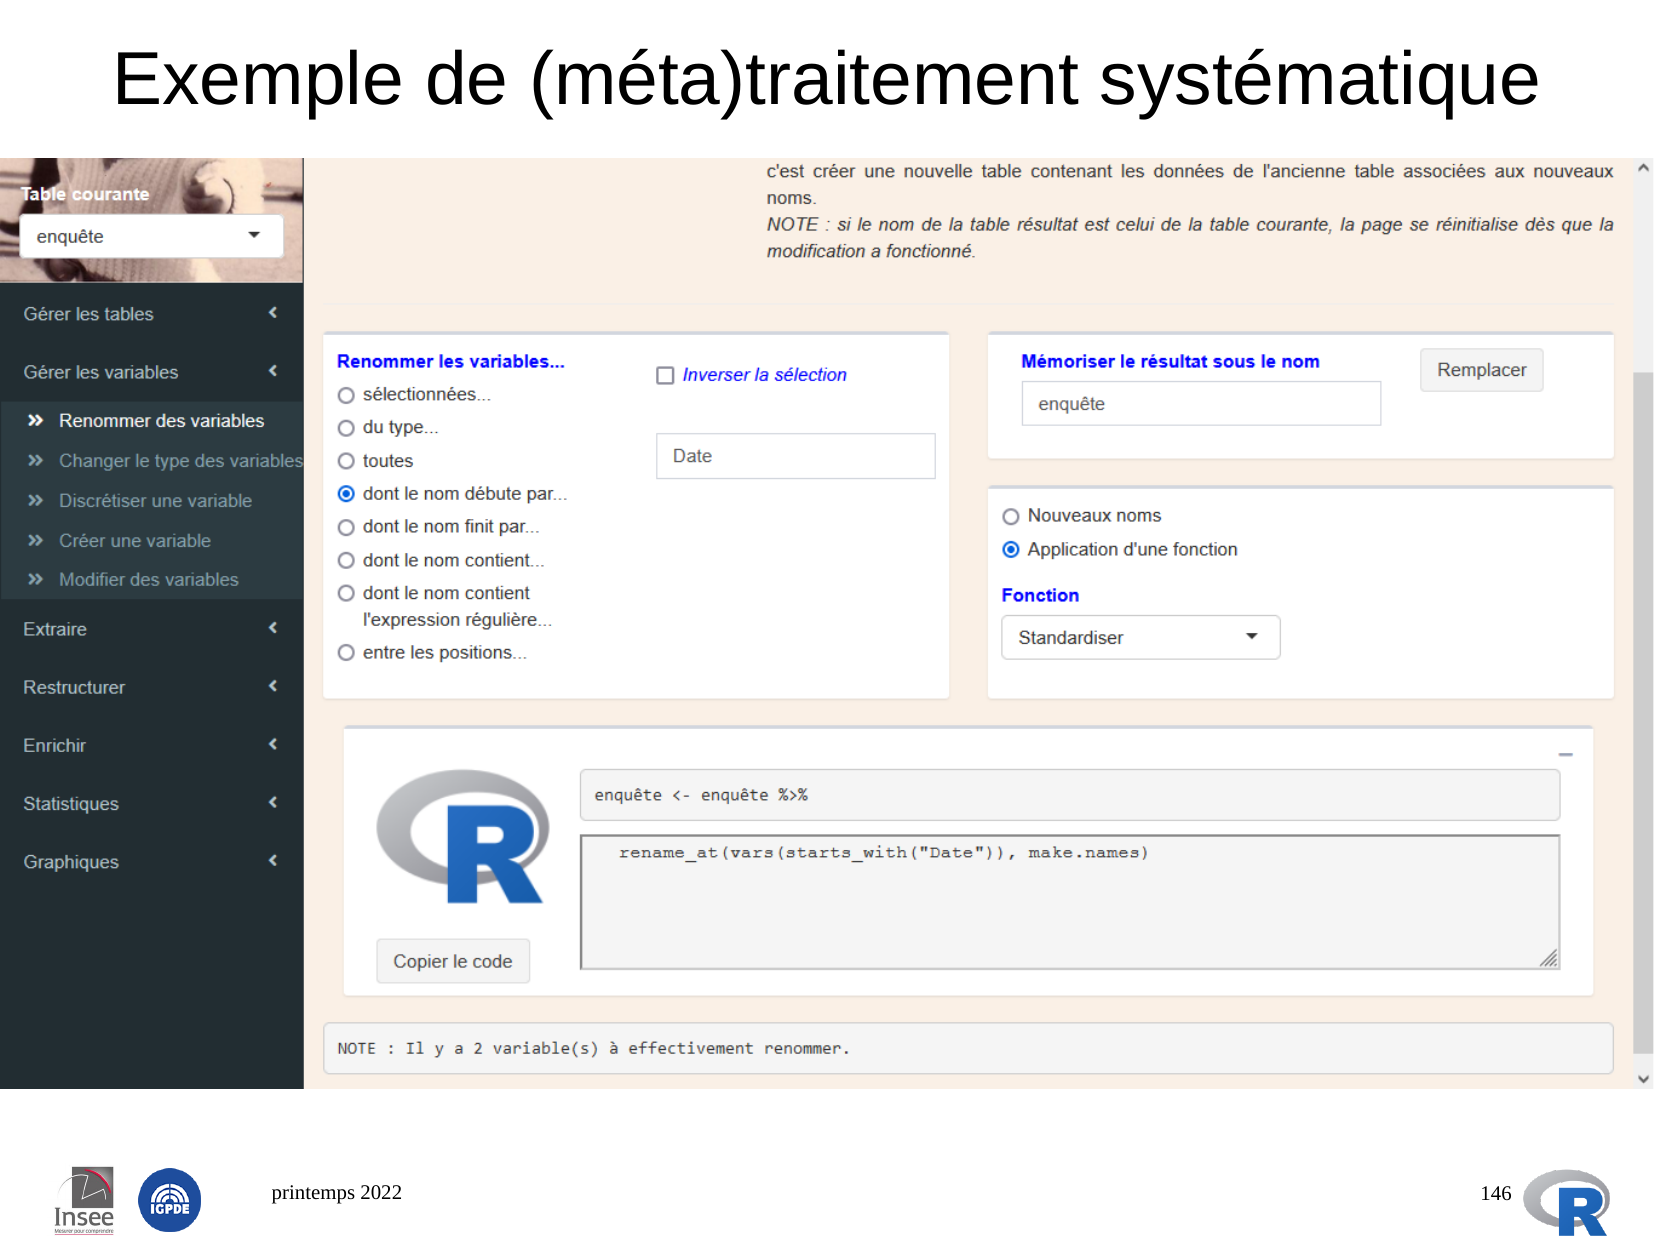

# Exemple de (méta)traitement systématique
printemps 2022
146